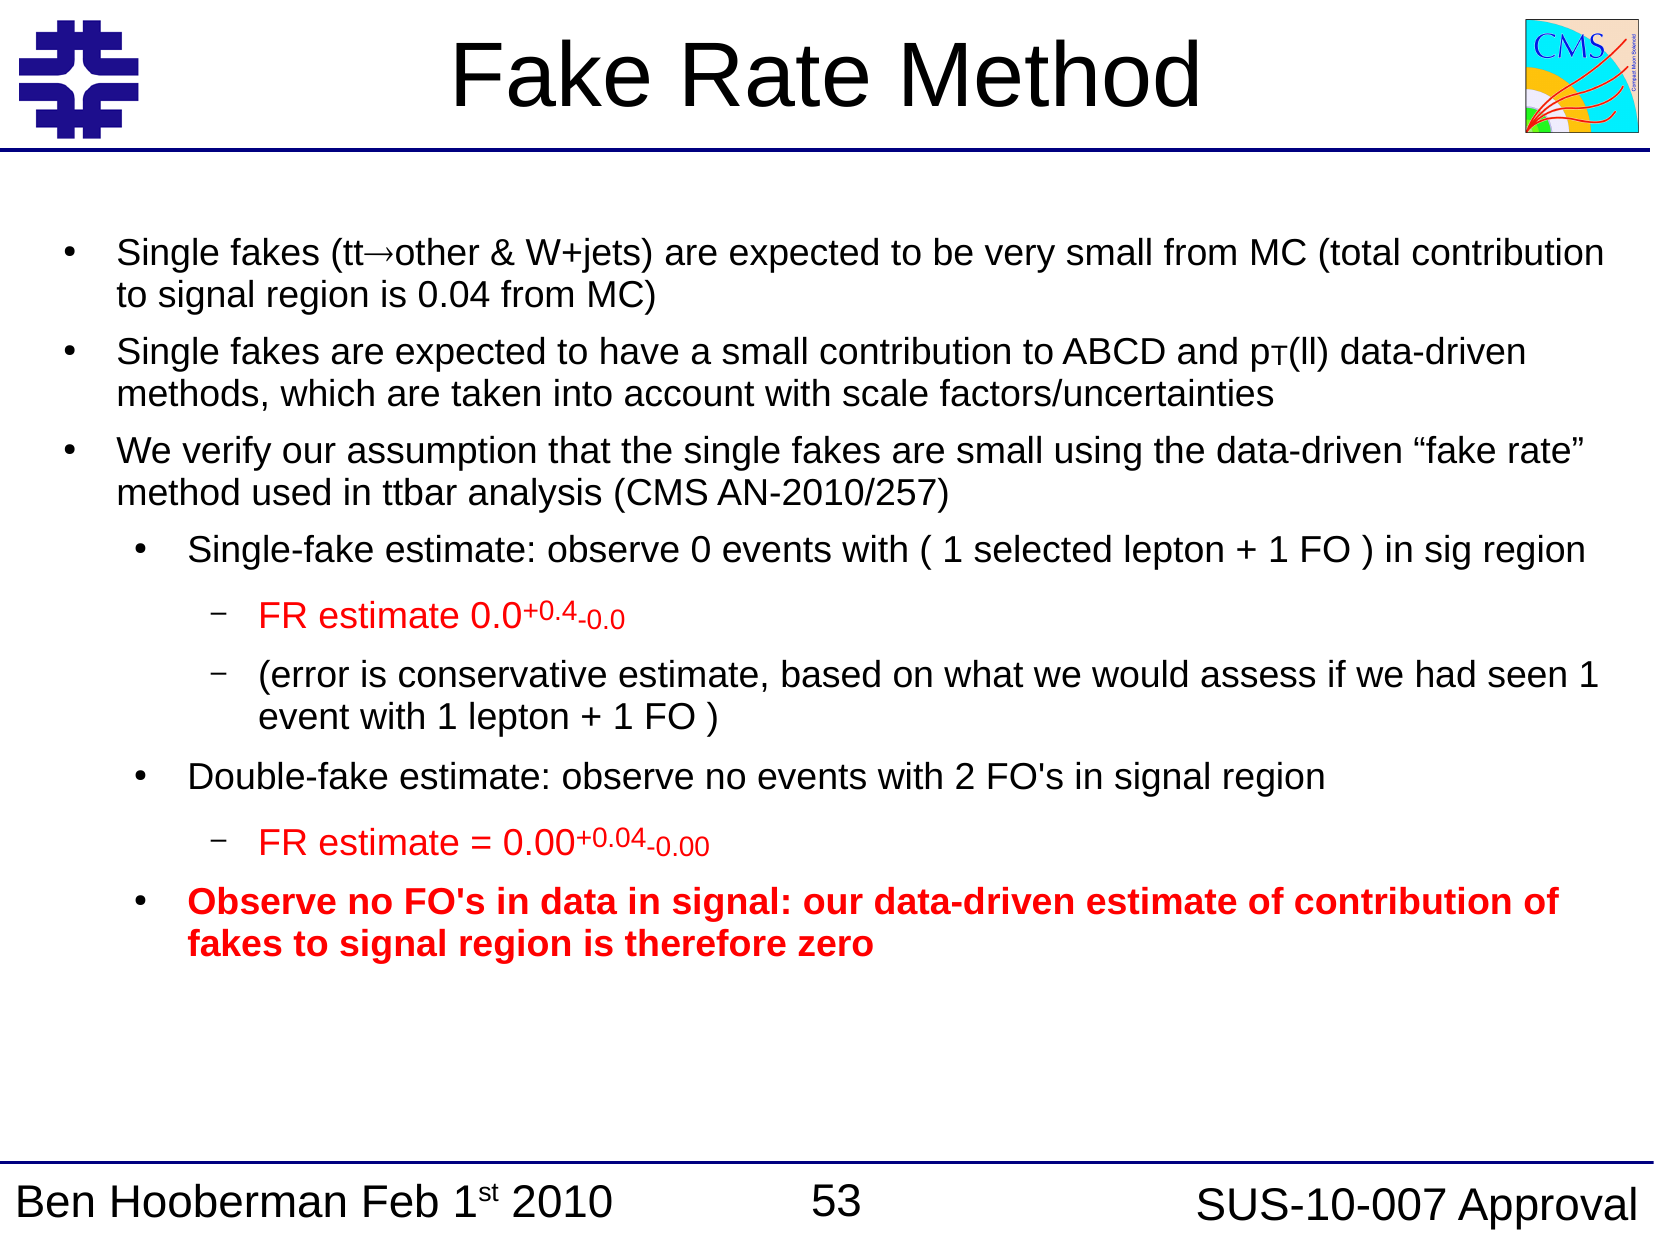

Fake Rate Method
# Single fakes (ttother & W+jets) are expected to be very small from MC (total contribution to signal region is 0.04 from MC)
Single fakes are expected to have a small contribution to ABCD and pT(ll) data-driven methods, which are taken into account with scale factors/uncertainties
We verify our assumption that the single fakes are small using the data-driven “fake rate” method used in ttbar analysis (CMS AN-2010/257)
Single-fake estimate: observe 0 events with ( 1 selected lepton + 1 FO ) in sig region
FR estimate 0.0+0.4-0.0
(error is conservative estimate, based on what we would assess if we had seen 1 event with 1 lepton + 1 FO )
Double-fake estimate: observe no events with 2 FO's in signal region
FR estimate = 0.00+0.04-0.00
Observe no FO's in data in signal: our data-driven estimate of contribution of fakes to signal region is therefore zero
53